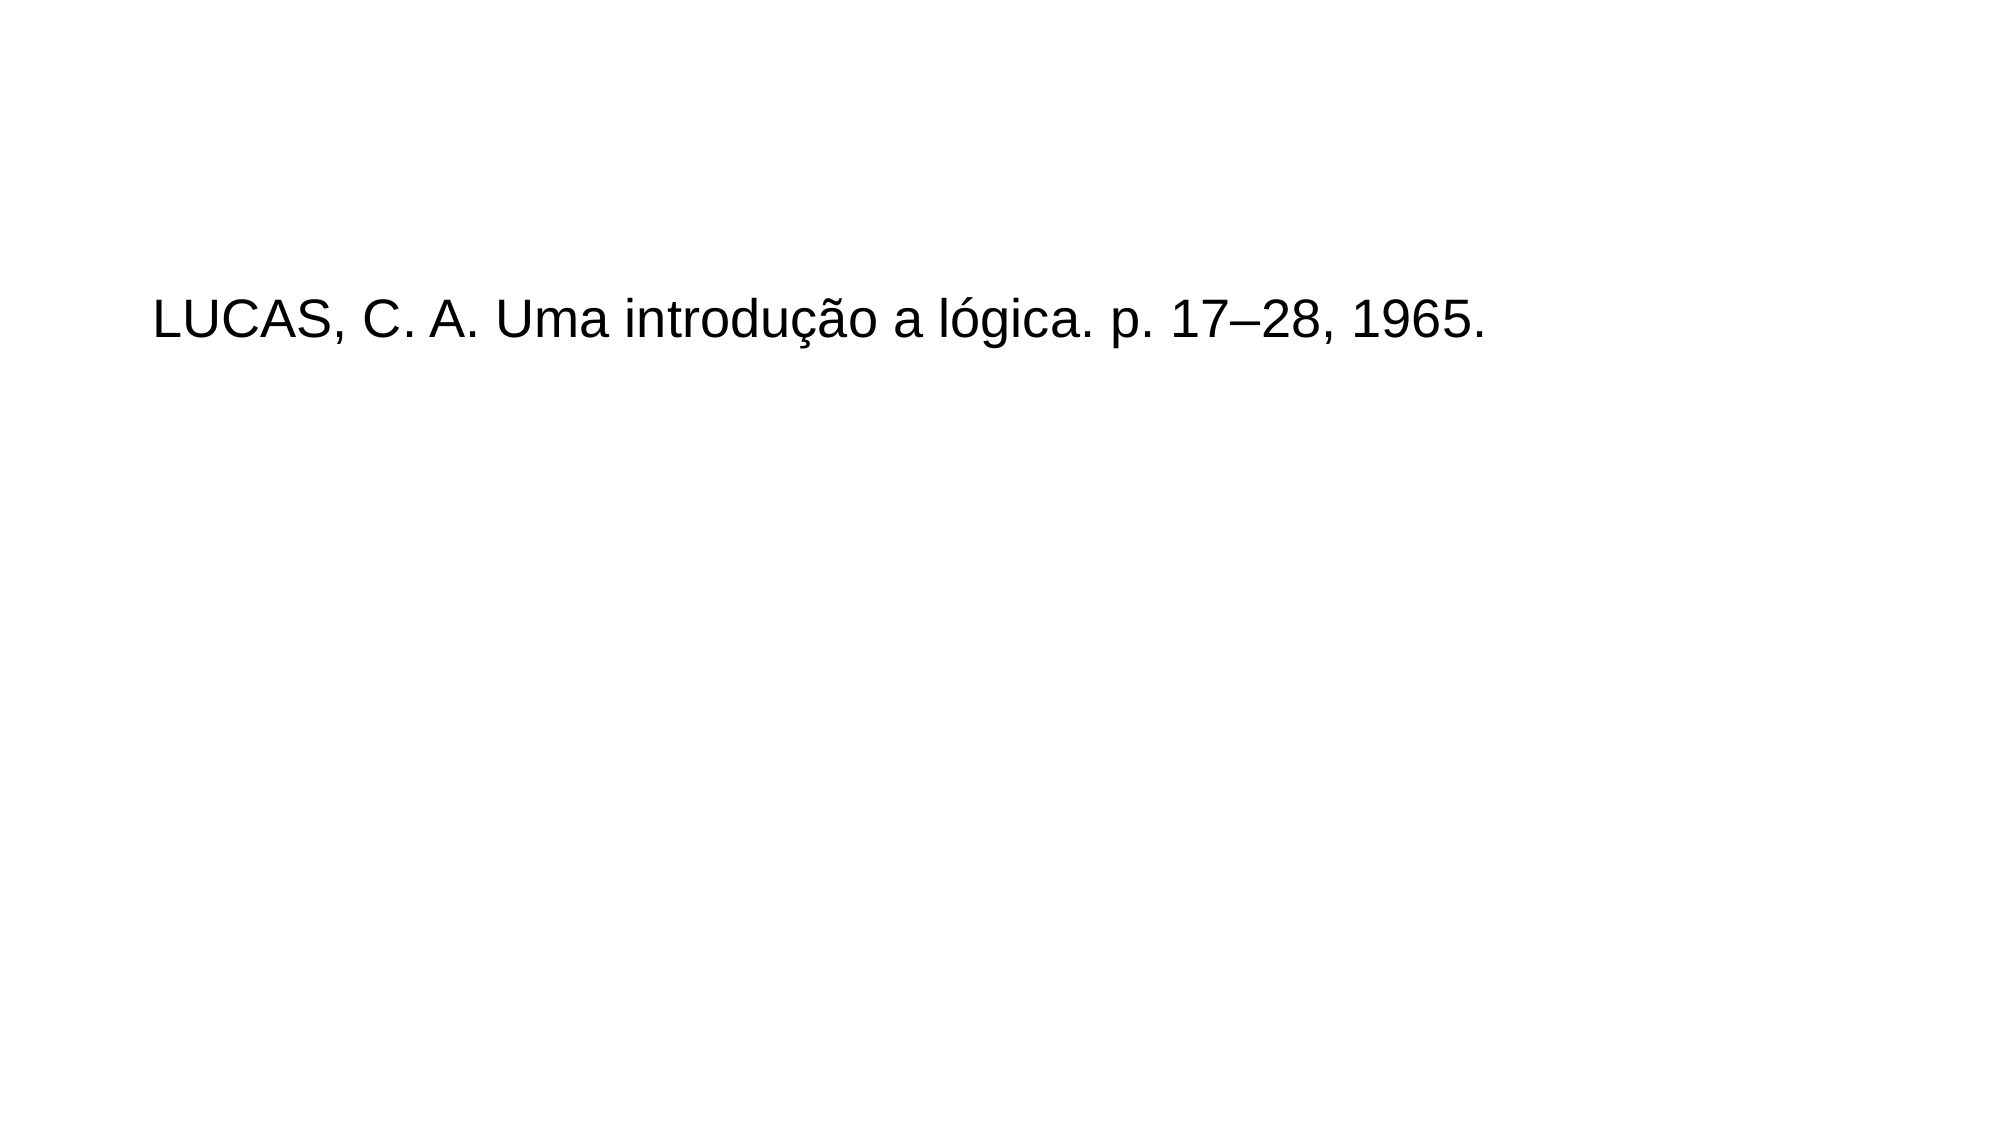

LUCAS, C. A. Uma introdução a lógica. p. 17–28, 1965.